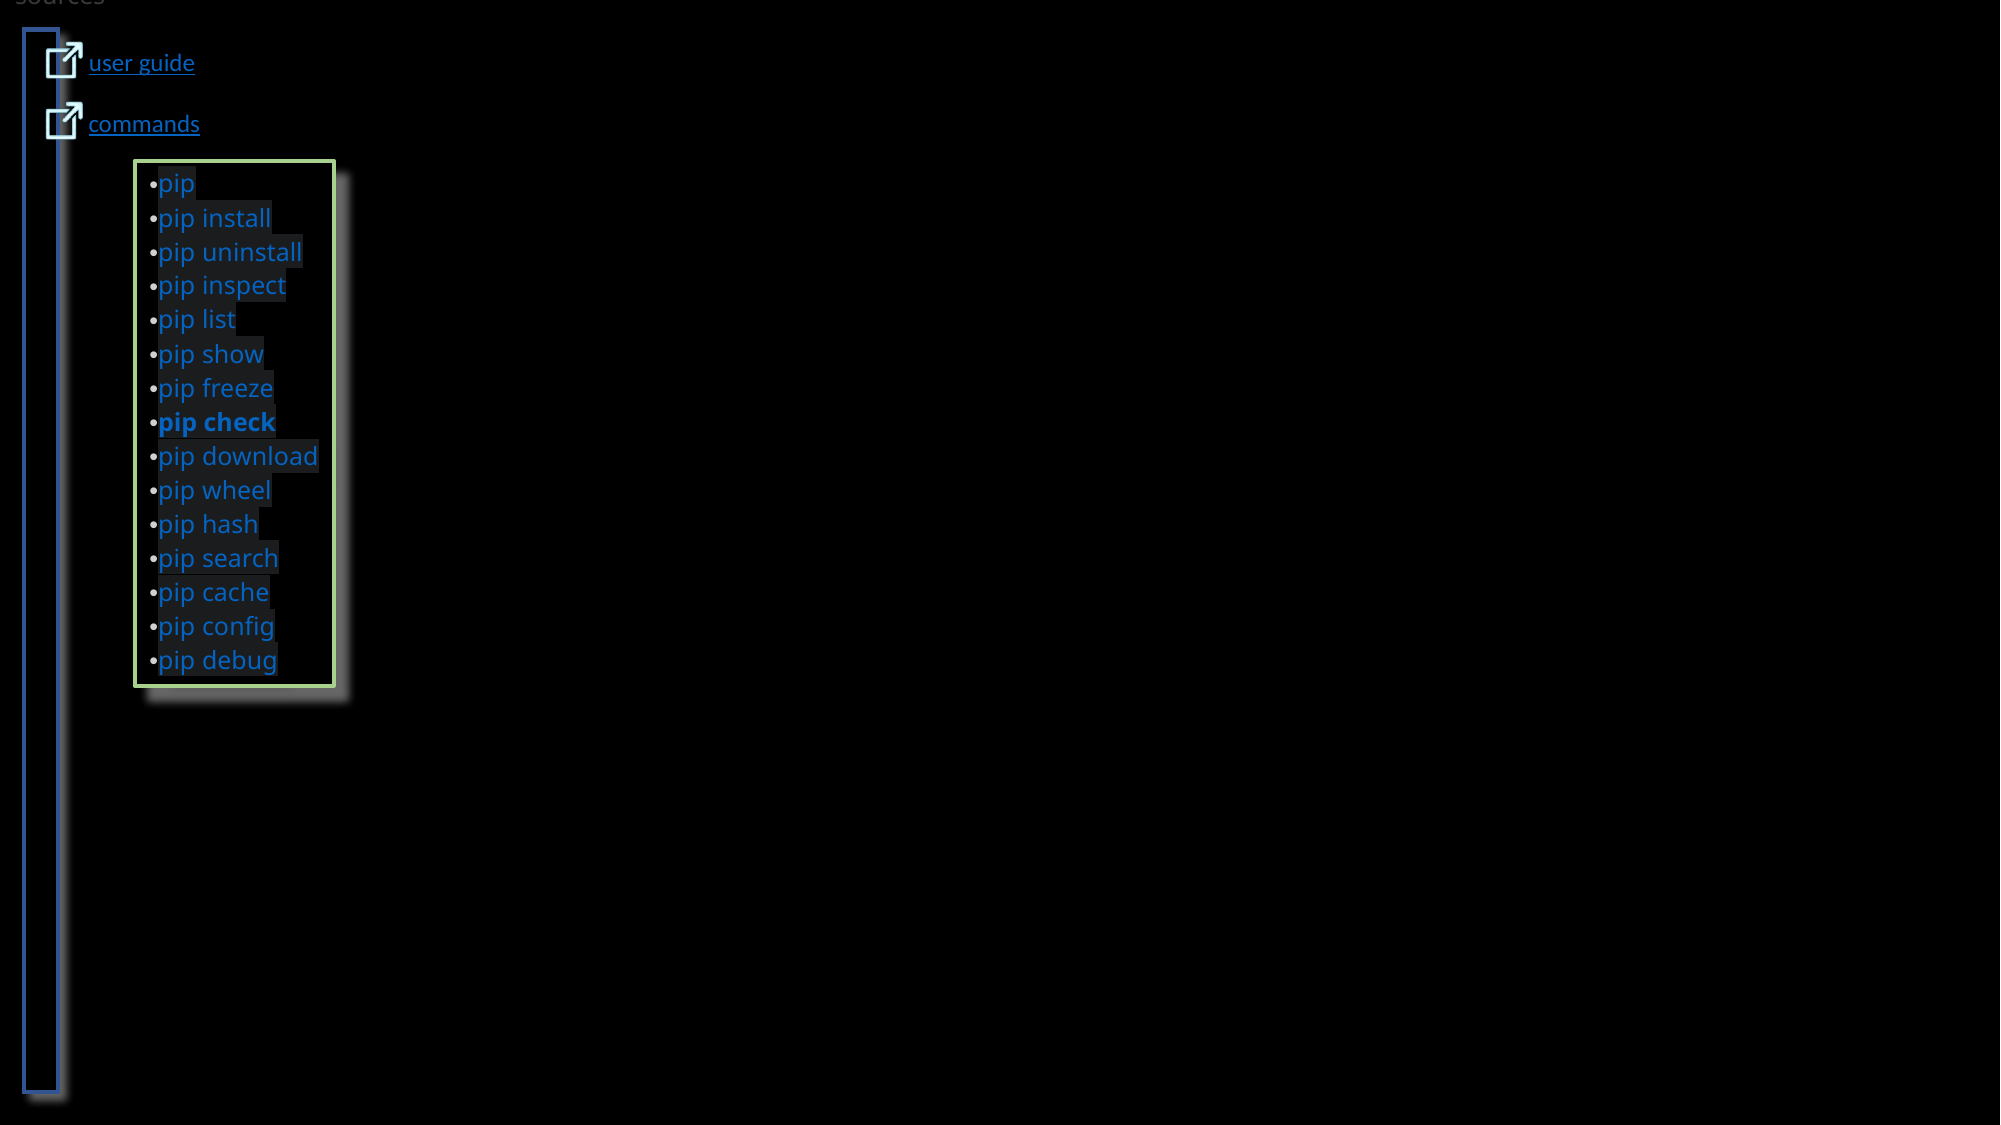

# 1.1 sources
user guide
commands
pip
pip install
pip uninstall
pip inspect
pip list
pip show
pip freeze
pip check
pip download
pip wheel
pip hash
pip search
pip cache
pip config
pip debug